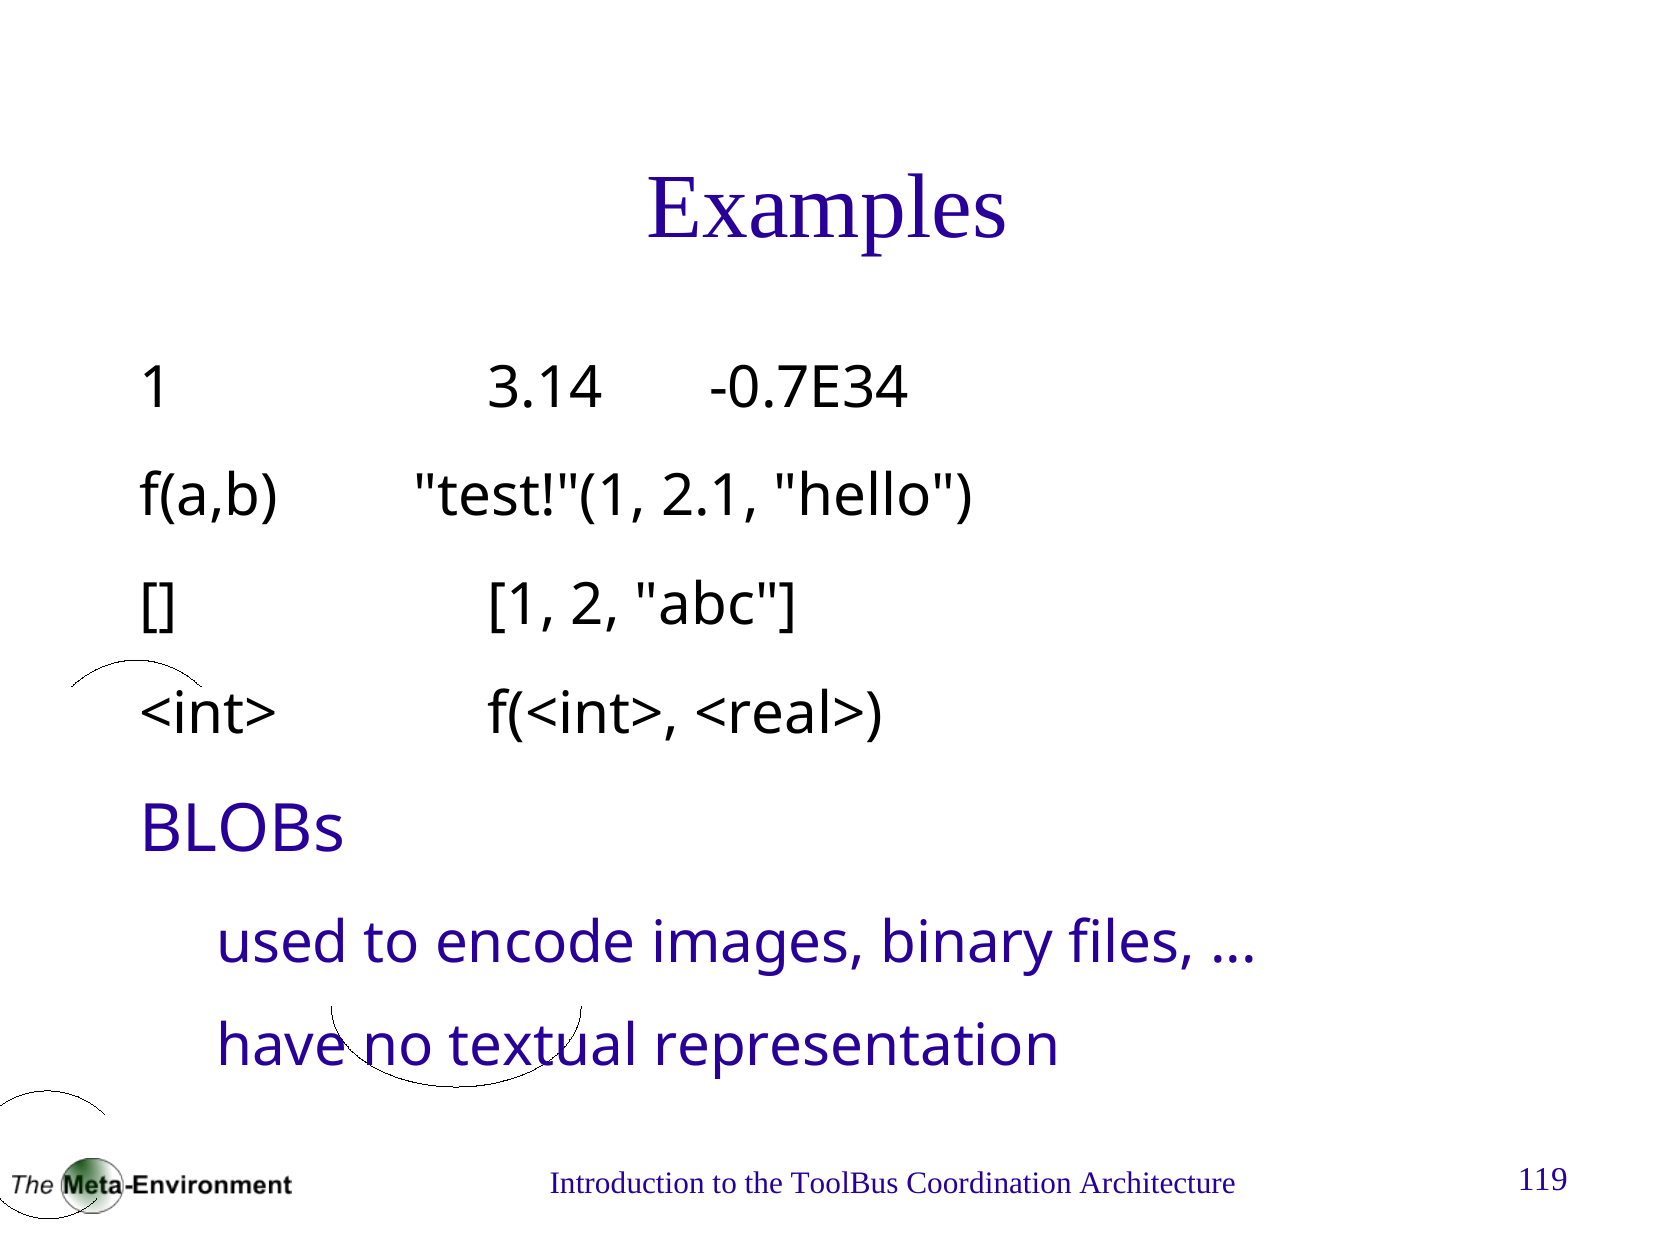

# Examples
1				3.14		-0.7E34
f(a,b)		"test!"(1, 2.1, "hello")
[]				[1, 2, "abc"]
<int>			f(<int>, <real>)
BLOBs
used to encode images, binary files, ...
have no textual representation